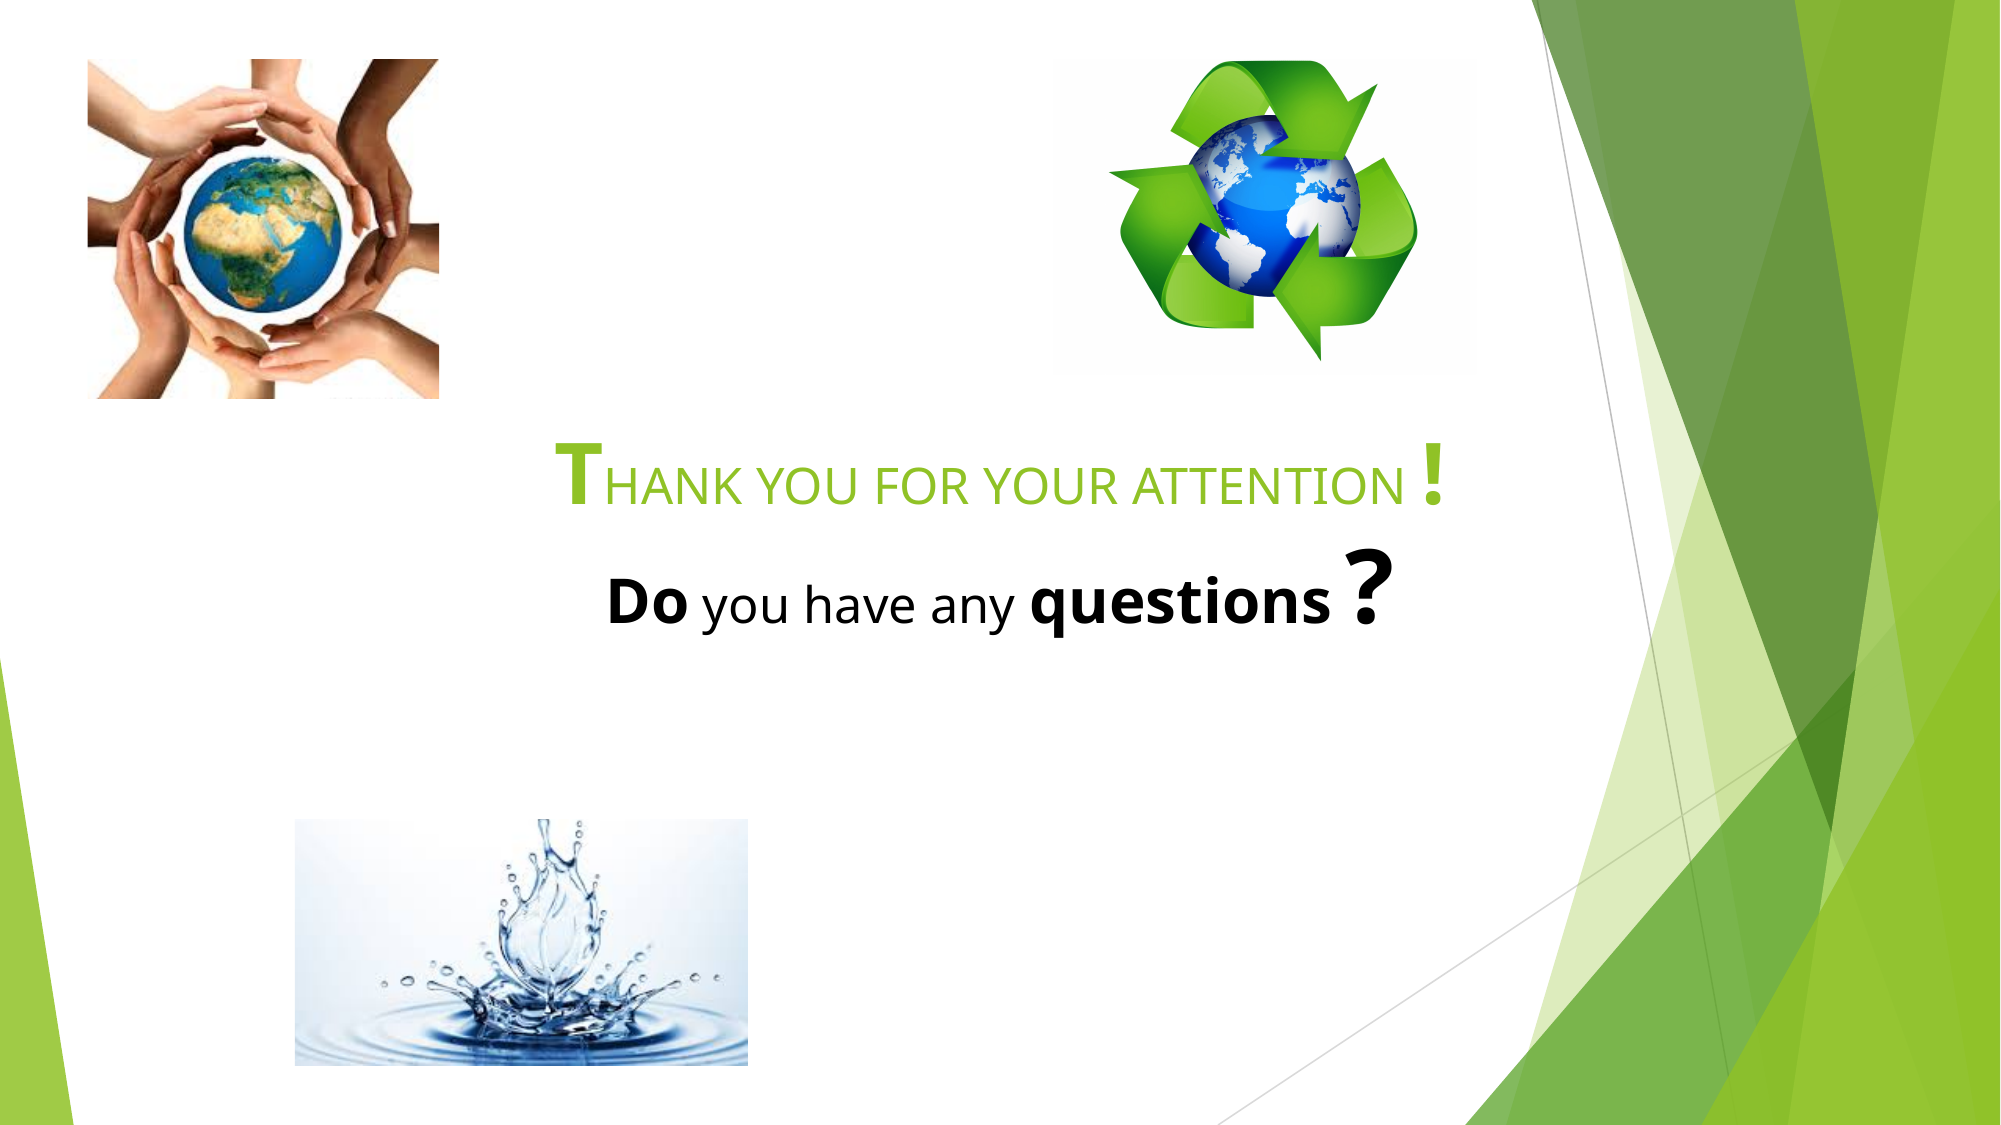

# THANK YOU FOR YOUR ATTENTION ! Do you have any questions ?